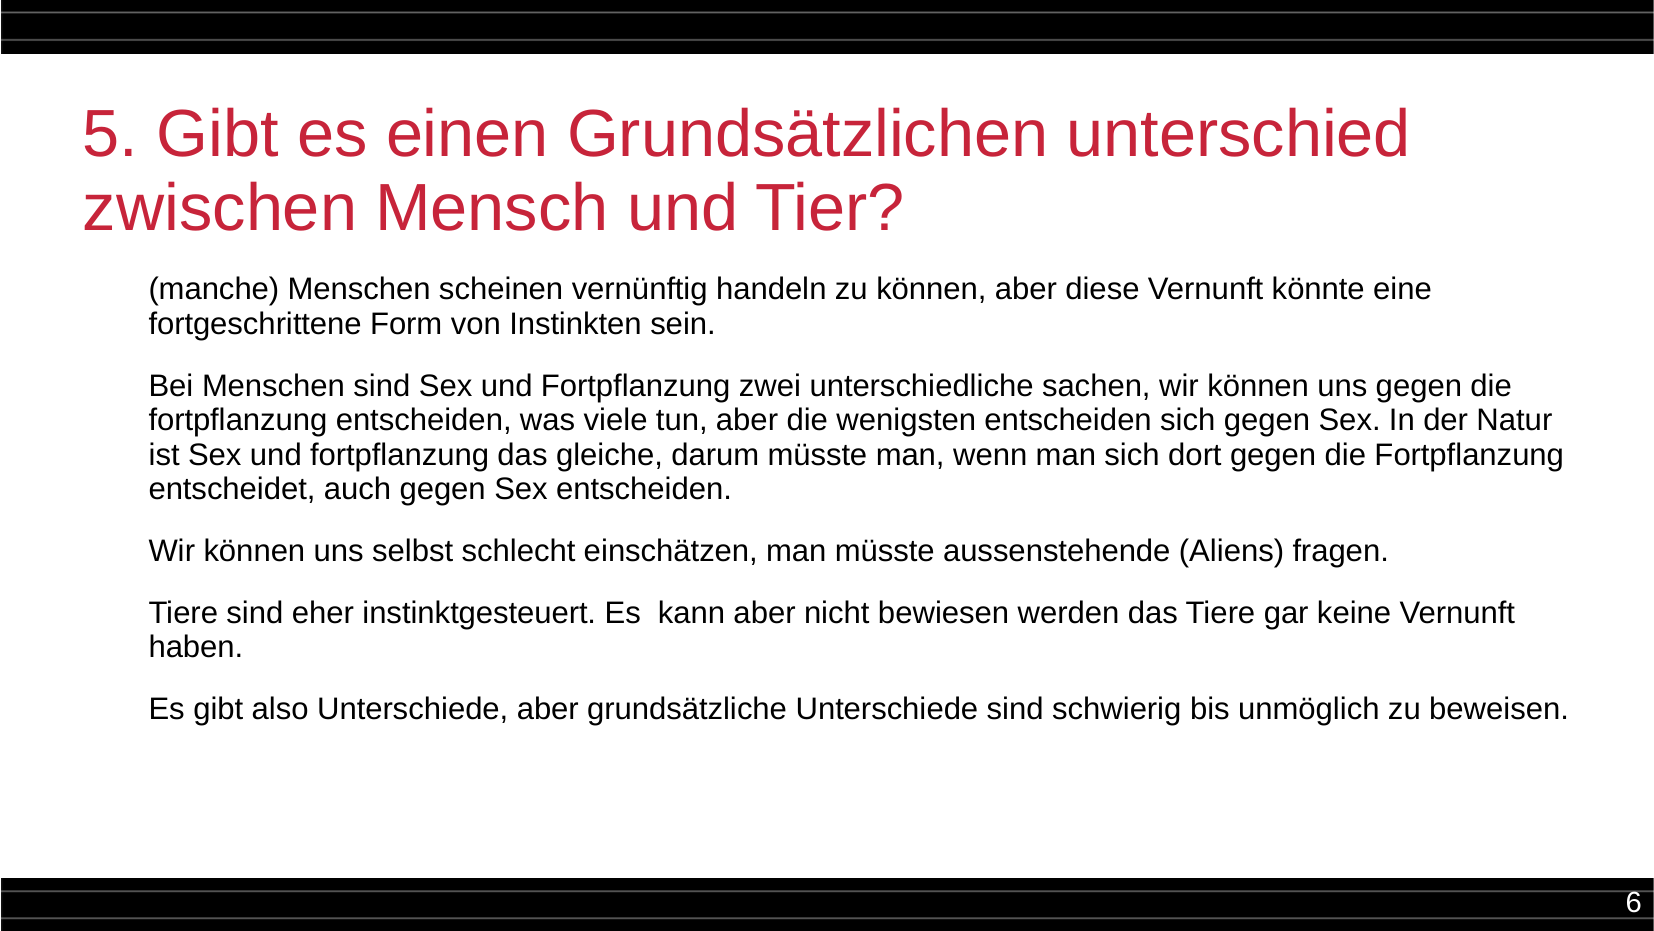

# 5. Gibt es einen Grundsätzlichen unterschied zwischen Mensch und Tier?
(manche) Menschen scheinen vernünftig handeln zu können, aber diese Vernunft könnte eine fortgeschrittene Form von Instinkten sein.
Bei Menschen sind Sex und Fortpflanzung zwei unterschiedliche sachen, wir können uns gegen die fortpflanzung entscheiden, was viele tun, aber die wenigsten entscheiden sich gegen Sex. In der Natur ist Sex und fortpflanzung das gleiche, darum müsste man, wenn man sich dort gegen die Fortpflanzung entscheidet, auch gegen Sex entscheiden.
Wir können uns selbst schlecht einschätzen, man müsste aussenstehende (Aliens) fragen.
Tiere sind eher instinktgesteuert. Es kann aber nicht bewiesen werden das Tiere gar keine Vernunft haben.
Es gibt also Unterschiede, aber grundsätzliche Unterschiede sind schwierig bis unmöglich zu beweisen.